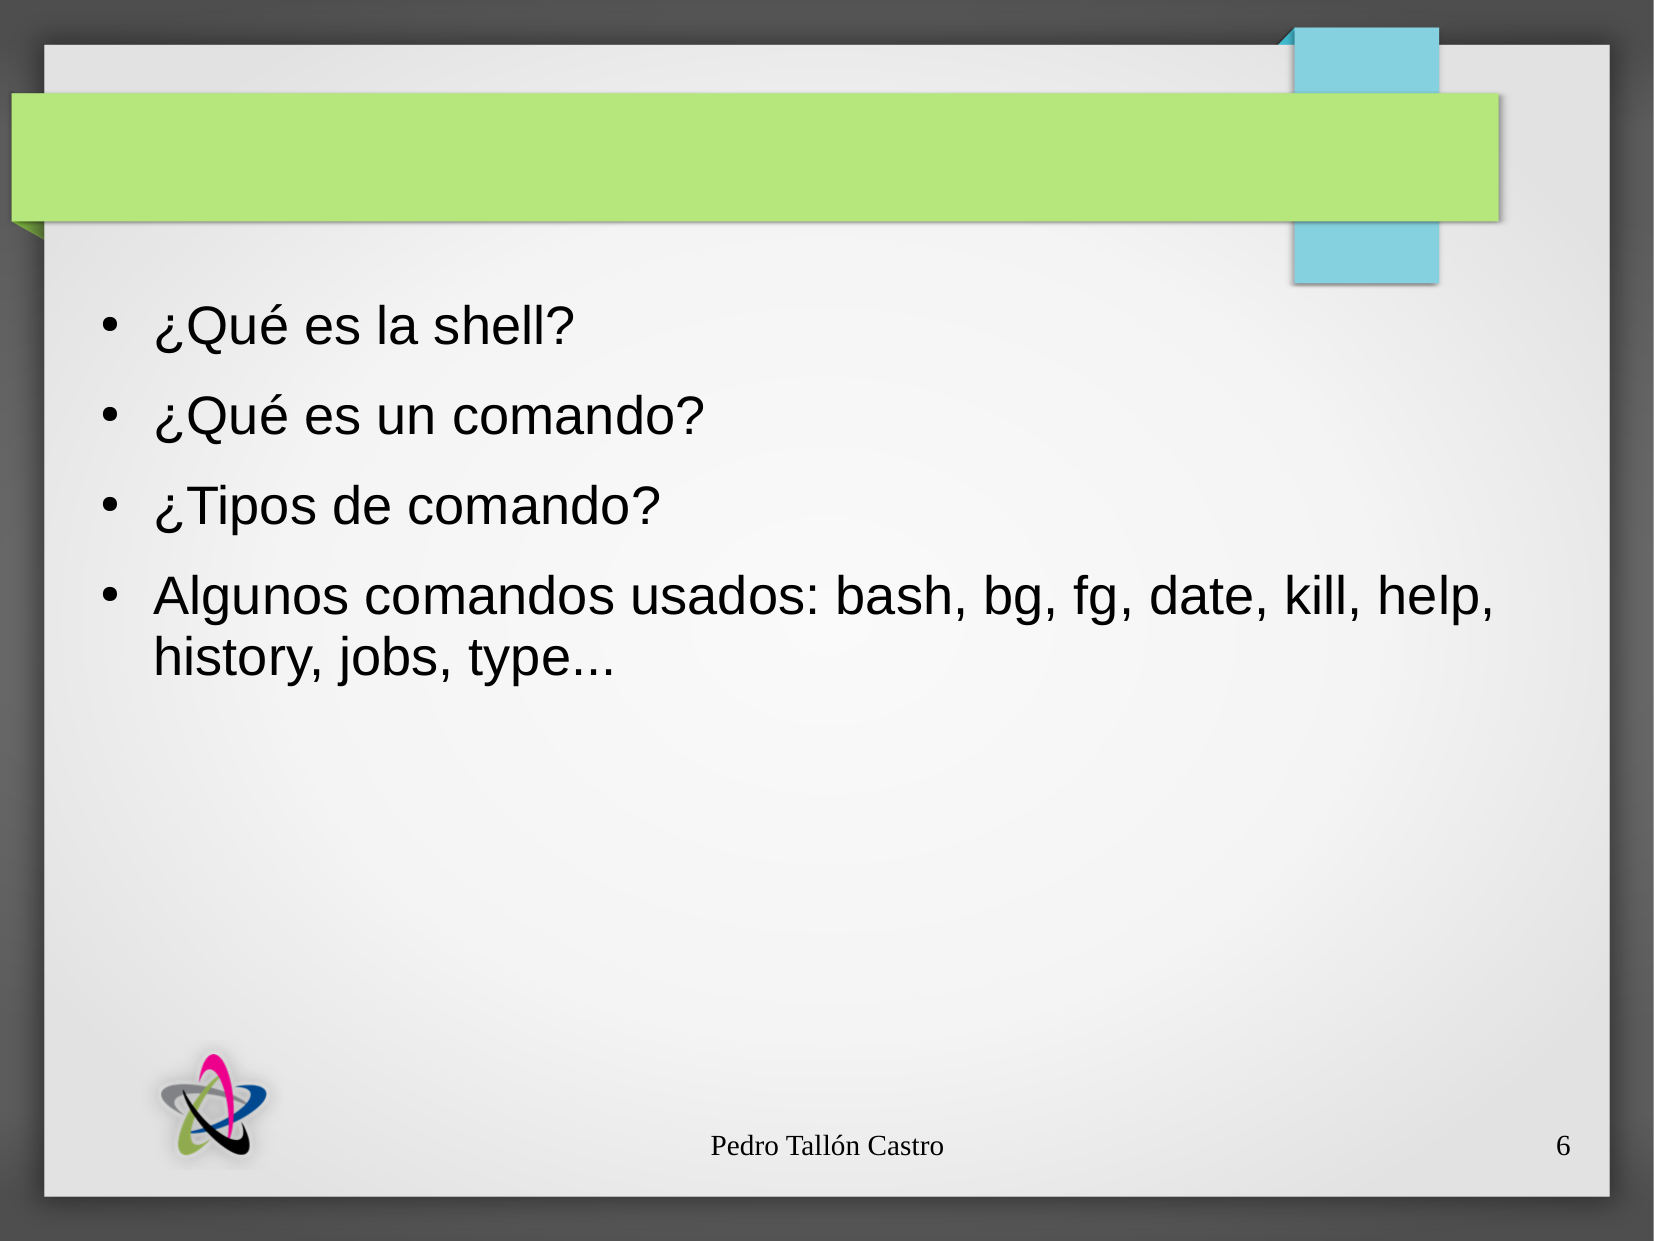

#
¿Qué es la shell?
¿Qué es un comando?
¿Tipos de comando?
Algunos comandos usados: bash, bg, fg, date, kill, help, history, jobs, type...
Pedro Tallón Castro
6